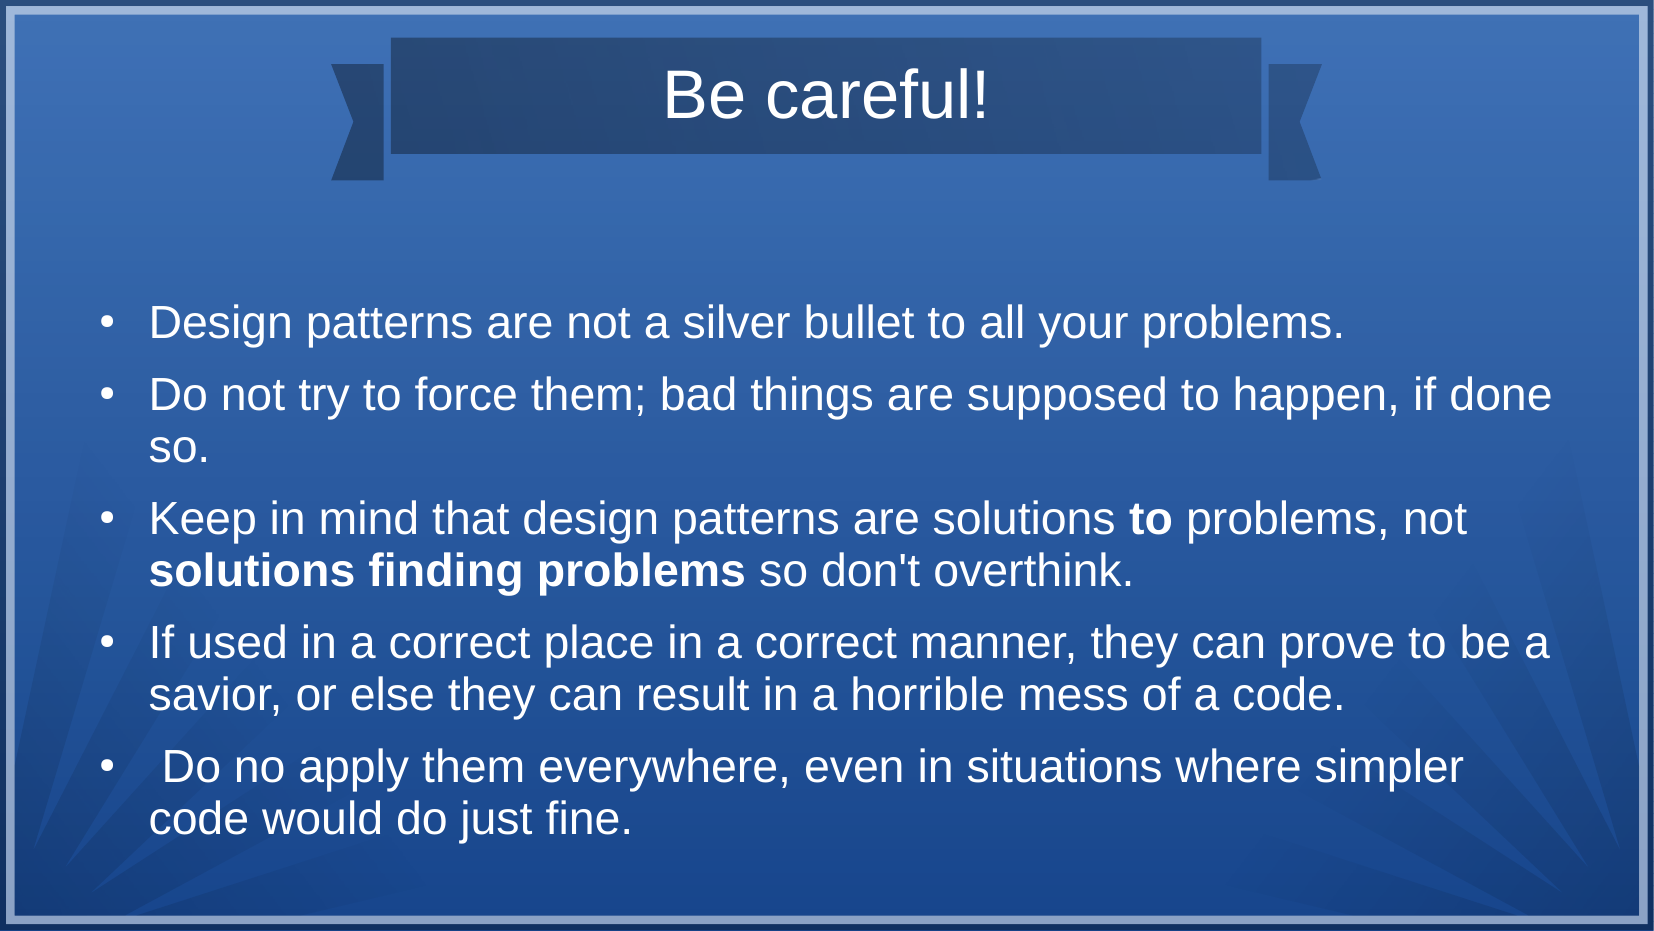

# Be careful!
Design patterns are not a silver bullet to all your problems.
Do not try to force them; bad things are supposed to happen, if done so.
Keep in mind that design patterns are solutions to problems, not solutions finding problems so don't overthink.
If used in a correct place in a correct manner, they can prove to be a savior, or else they can result in a horrible mess of a code.
 Do no apply them everywhere, even in situations where simpler code would do just fine.